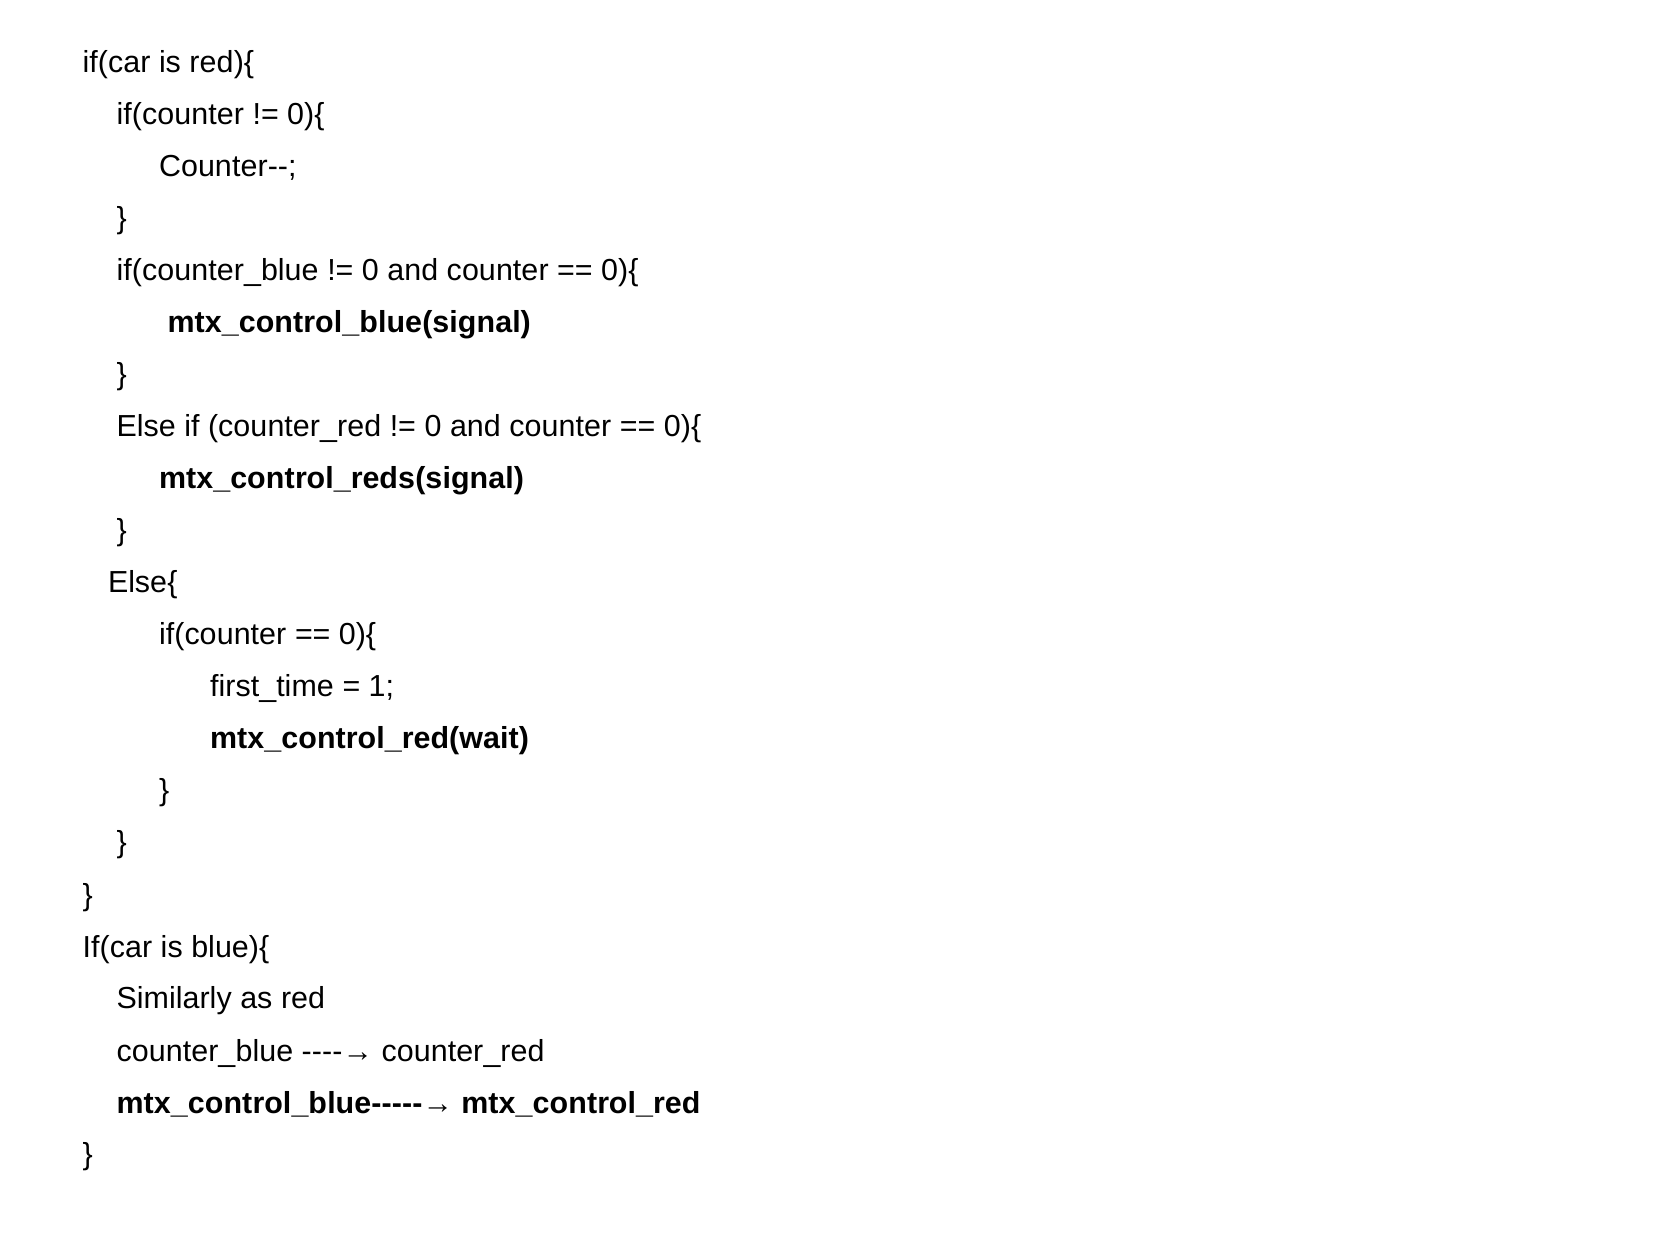

# if(car is red){
 if(counter != 0){
 Counter--;
 }
 if(counter_blue != 0 and counter == 0){
 mtx_control_blue(signal)
 }
 Else if (counter_red != 0 and counter == 0){
 mtx_control_reds(signal)
 }
 Else{
 if(counter == 0){
 first_time = 1;
 mtx_control_red(wait)
 }
 }
}
If(car is blue){
 Similarly as red
 counter_blue ----→ counter_red
 mtx_control_blue-----→ mtx_control_red
}